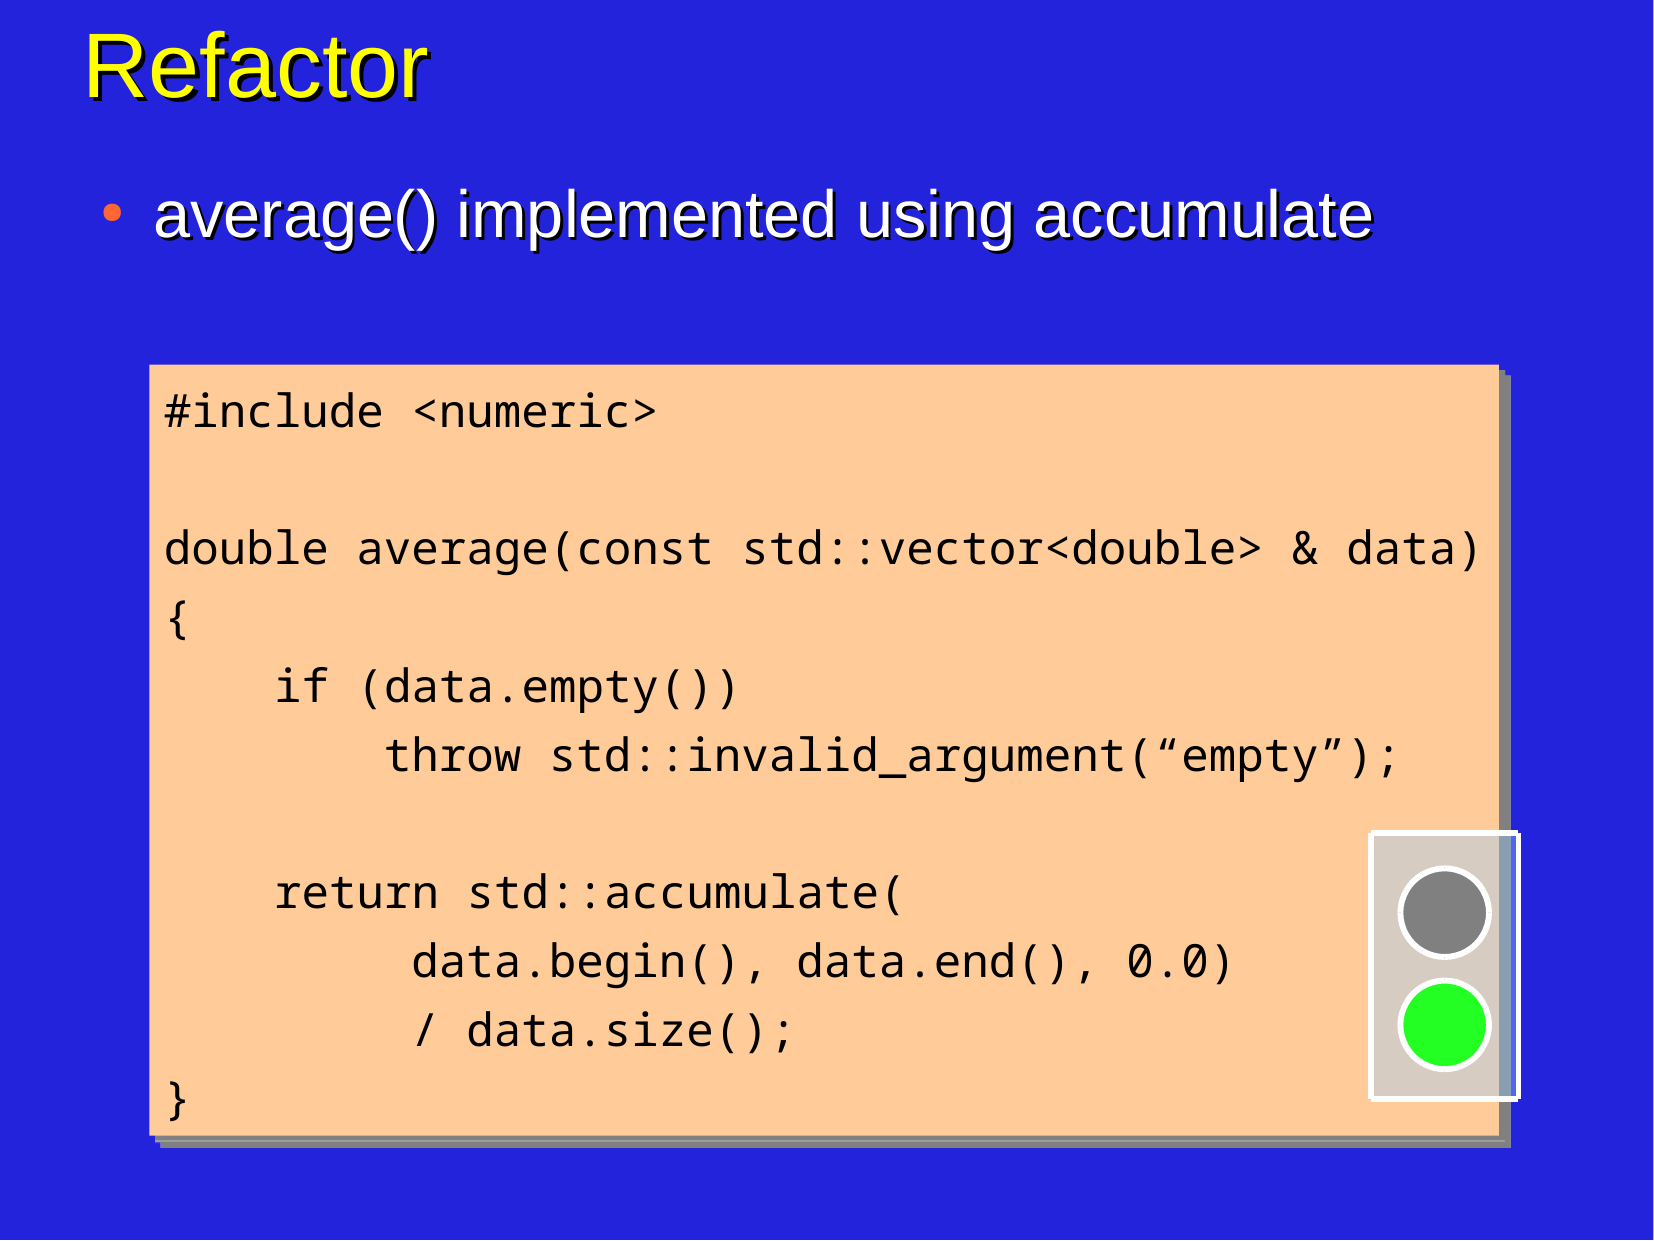

# Refactor
average() implemented using accumulate
#include <numeric>
double average(const std::vector<double> & data)
{
 if (data.empty())
 throw std::invalid_argument(“empty”);
 return std::accumulate(
 data.begin(), data.end(), 0.0)
 / data.size();
}